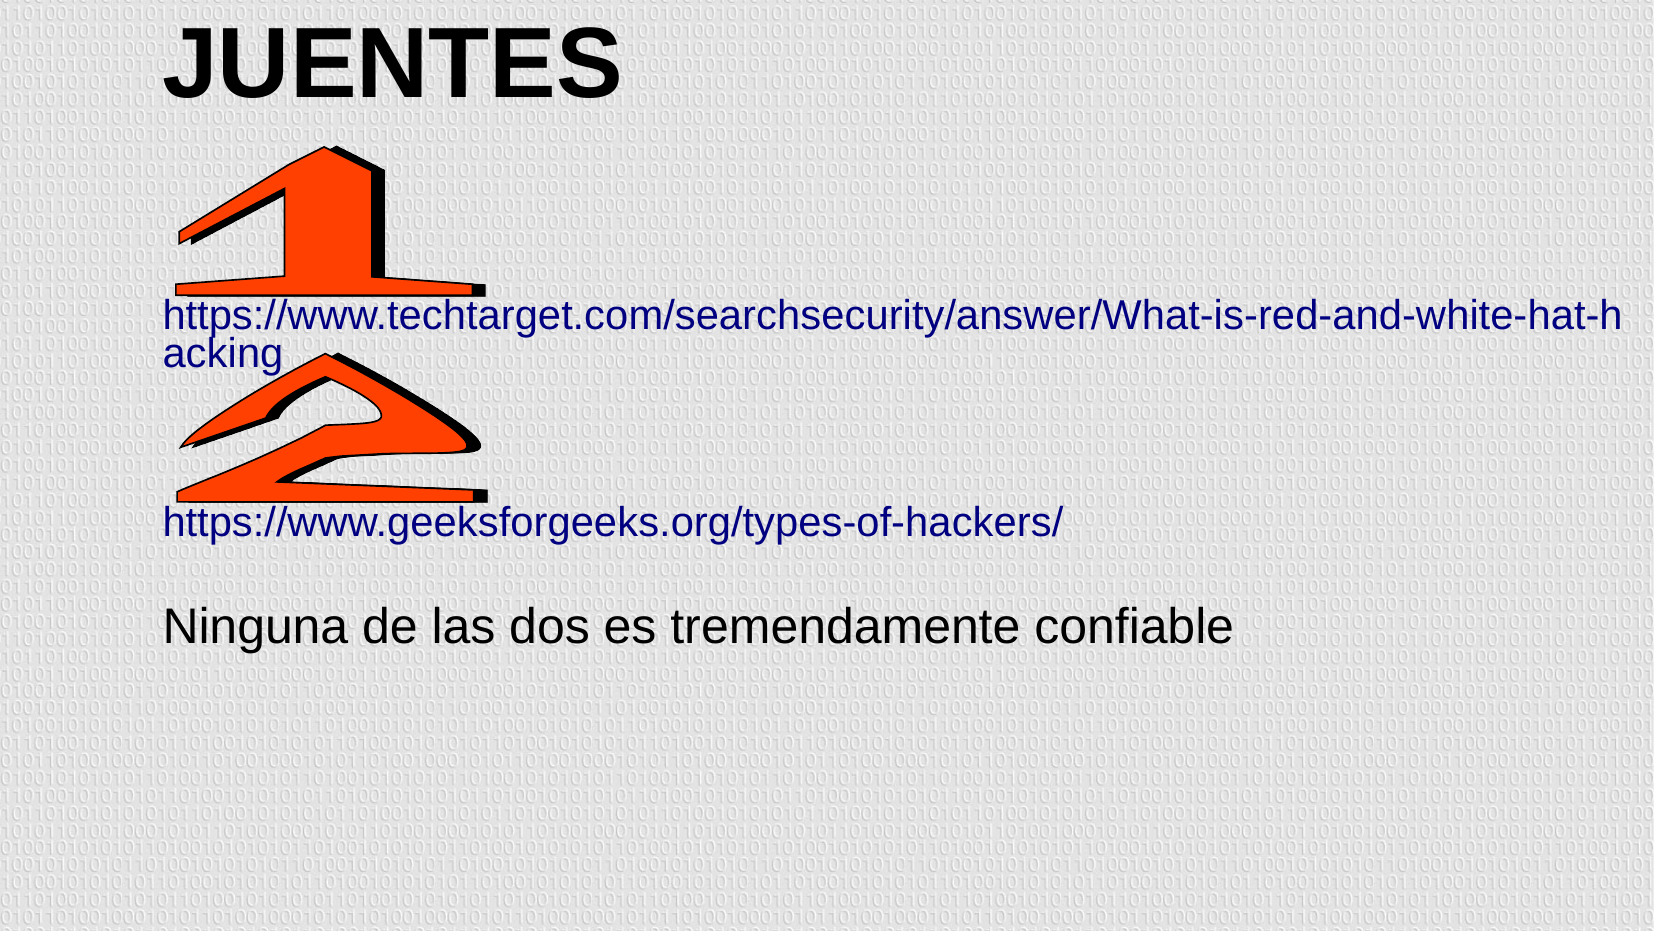

JUENTES
1
https://www.techtarget.com/searchsecurity/answer/What-is-red-and-white-hat-hacking
2
https://www.geeksforgeeks.org/types-of-hackers/
Ninguna de las dos es tremendamente confiable